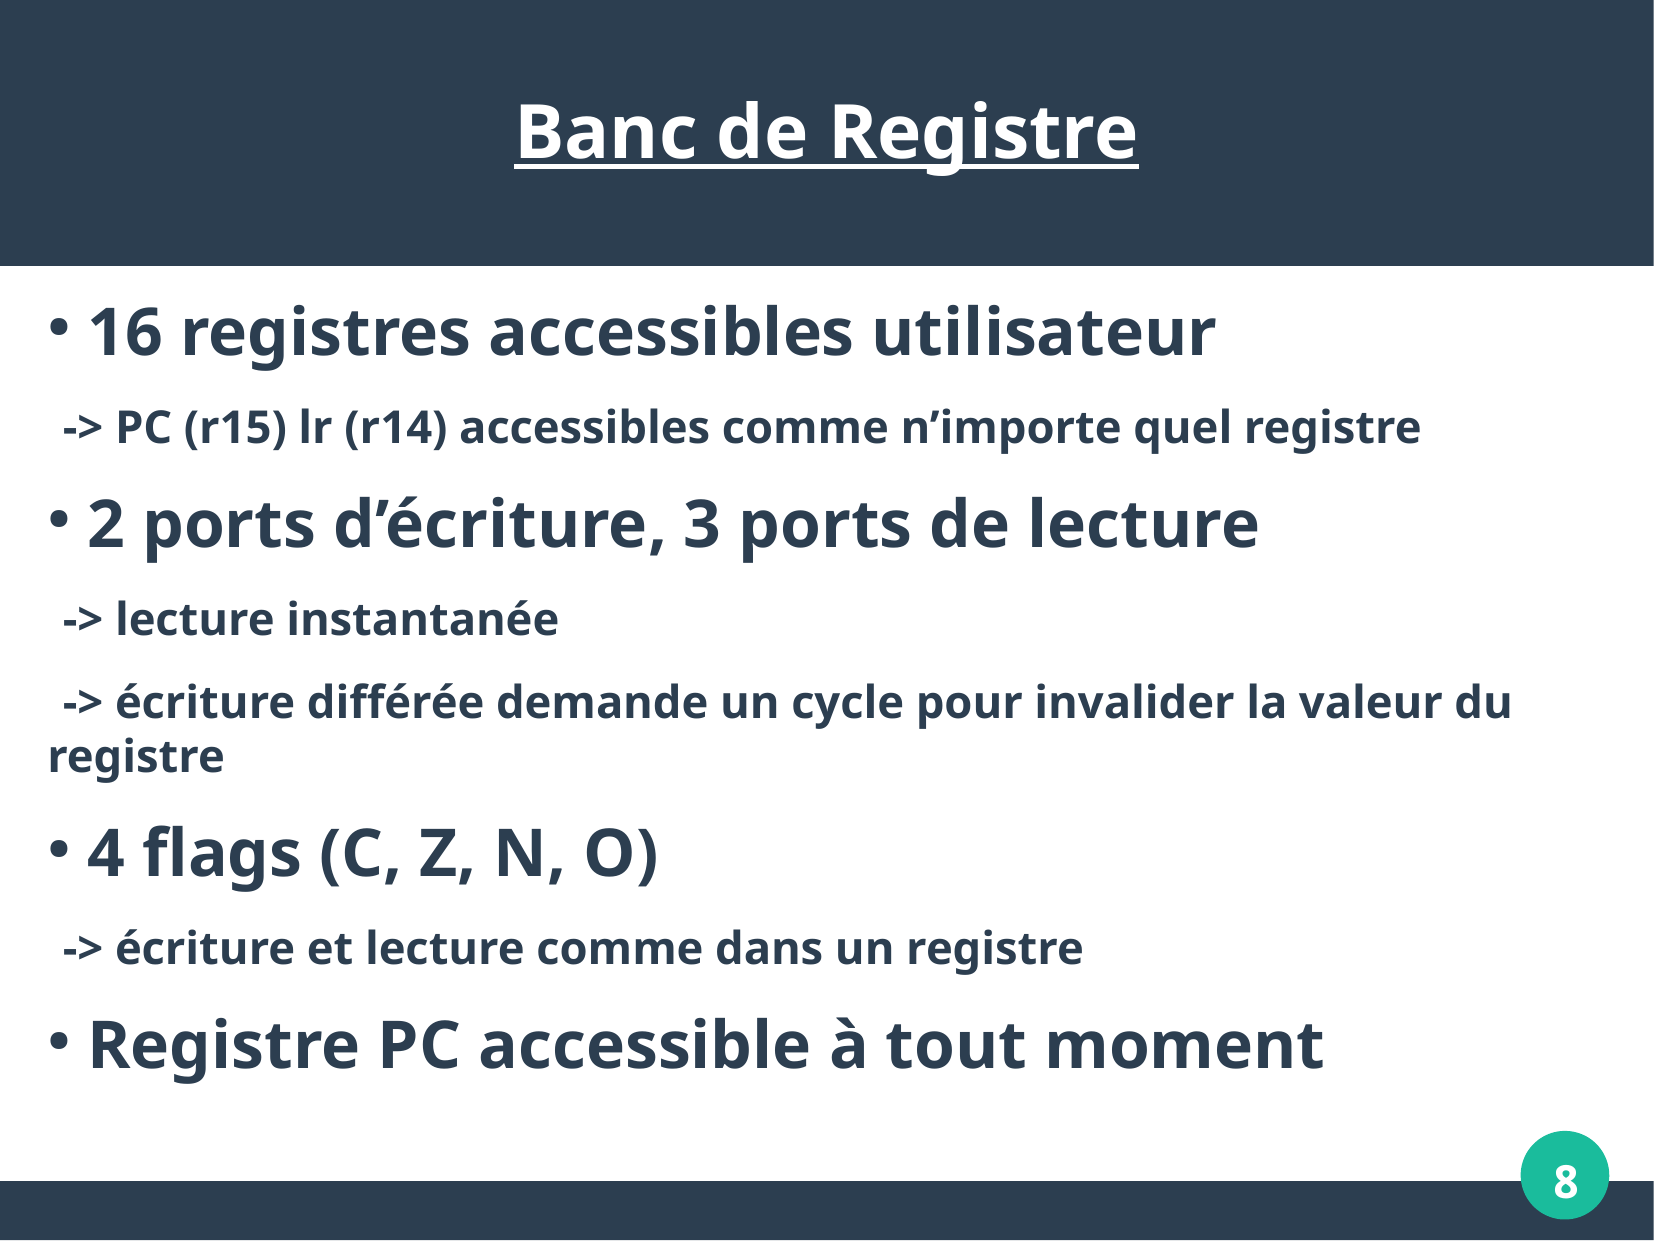

# Banc de Registre
 16 registres accessibles utilisateur
-> PC (r15) lr (r14) accessibles comme n’importe quel registre
 2 ports d’écriture, 3 ports de lecture
-> lecture instantanée
-> écriture différée demande un cycle pour invalider la valeur du registre
 4 flags (C, Z, N, O)
-> écriture et lecture comme dans un registre
 Registre PC accessible à tout moment
8